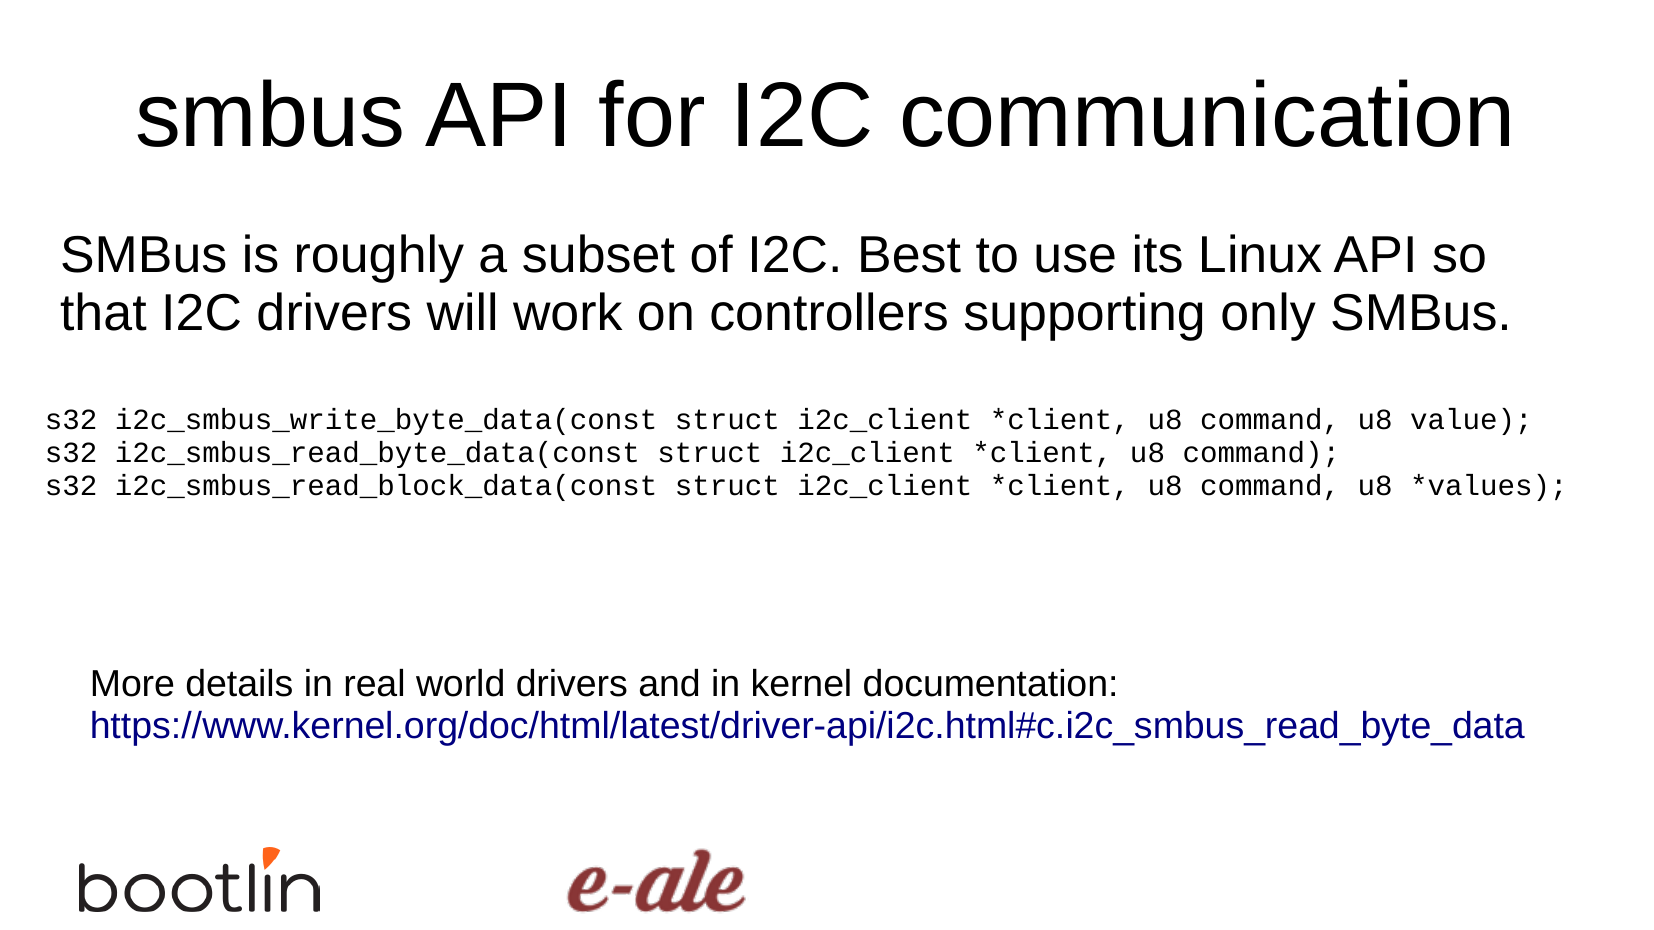

# smbus API for I2C communication
SMBus is roughly a subset of I2C. Best to use its Linux API so that I2C drivers will work on controllers supporting only SMBus.
s32 i2c_smbus_write_byte_data(const struct i2c_client *client, u8 command, u8 value);
s32 i2c_smbus_read_byte_data(const struct i2c_client *client, u8 command);
s32 i2c_smbus_read_block_data(const struct i2c_client *client, u8 command, u8 *values);
More details in real world drivers and in kernel documentation:
https://www.kernel.org/doc/html/latest/driver-api/i2c.html#c.i2c_smbus_read_byte_data